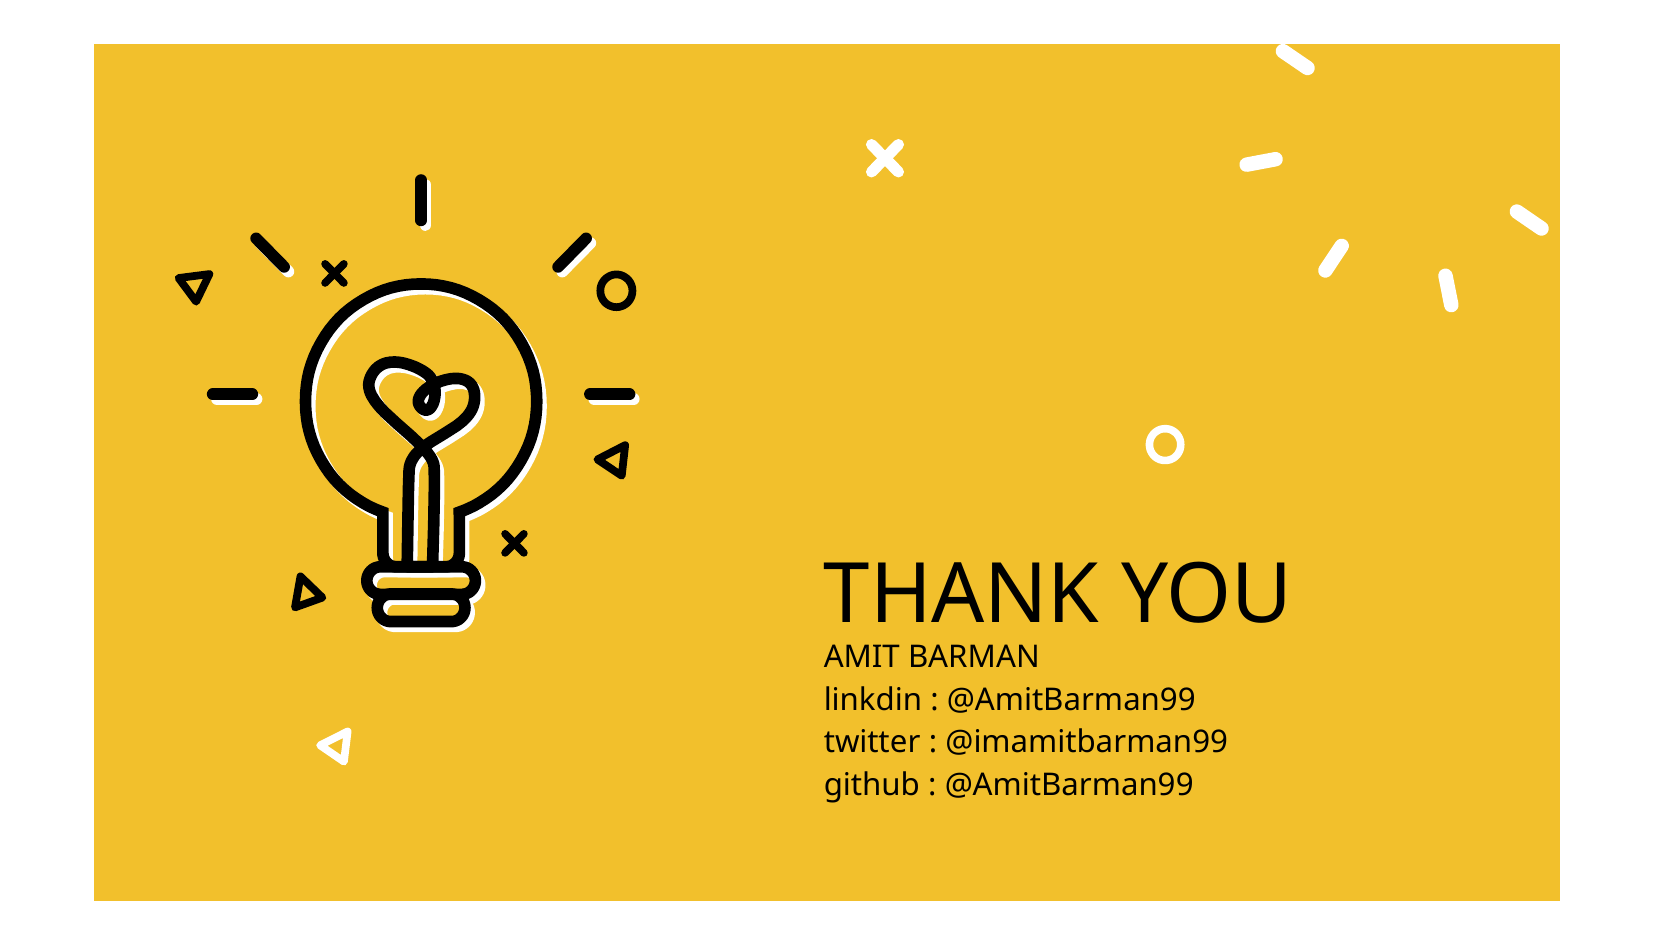

# THANK YOU
AMIT BARMAN
linkdin : @AmitBarman99
twitter : @imamitbarman99
github : @AmitBarman99